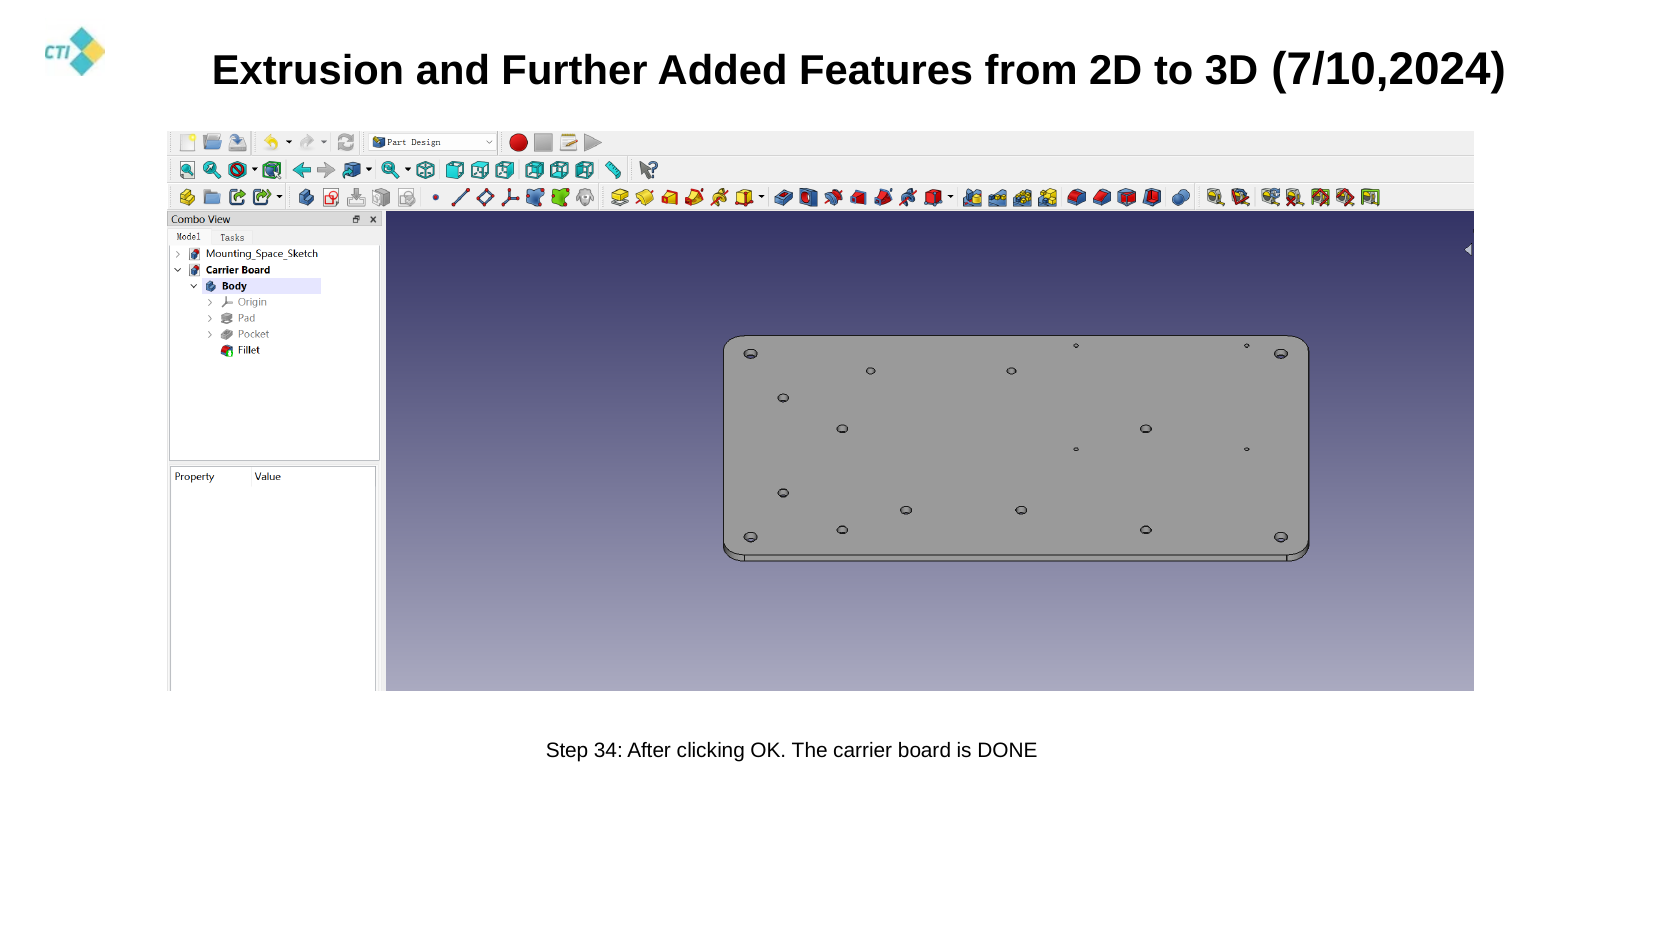

# Extrusion and Further Added Features from 2D to 3D (7/10,2024)
New
New
Step 34: After clicking OK. The carrier board is DONE